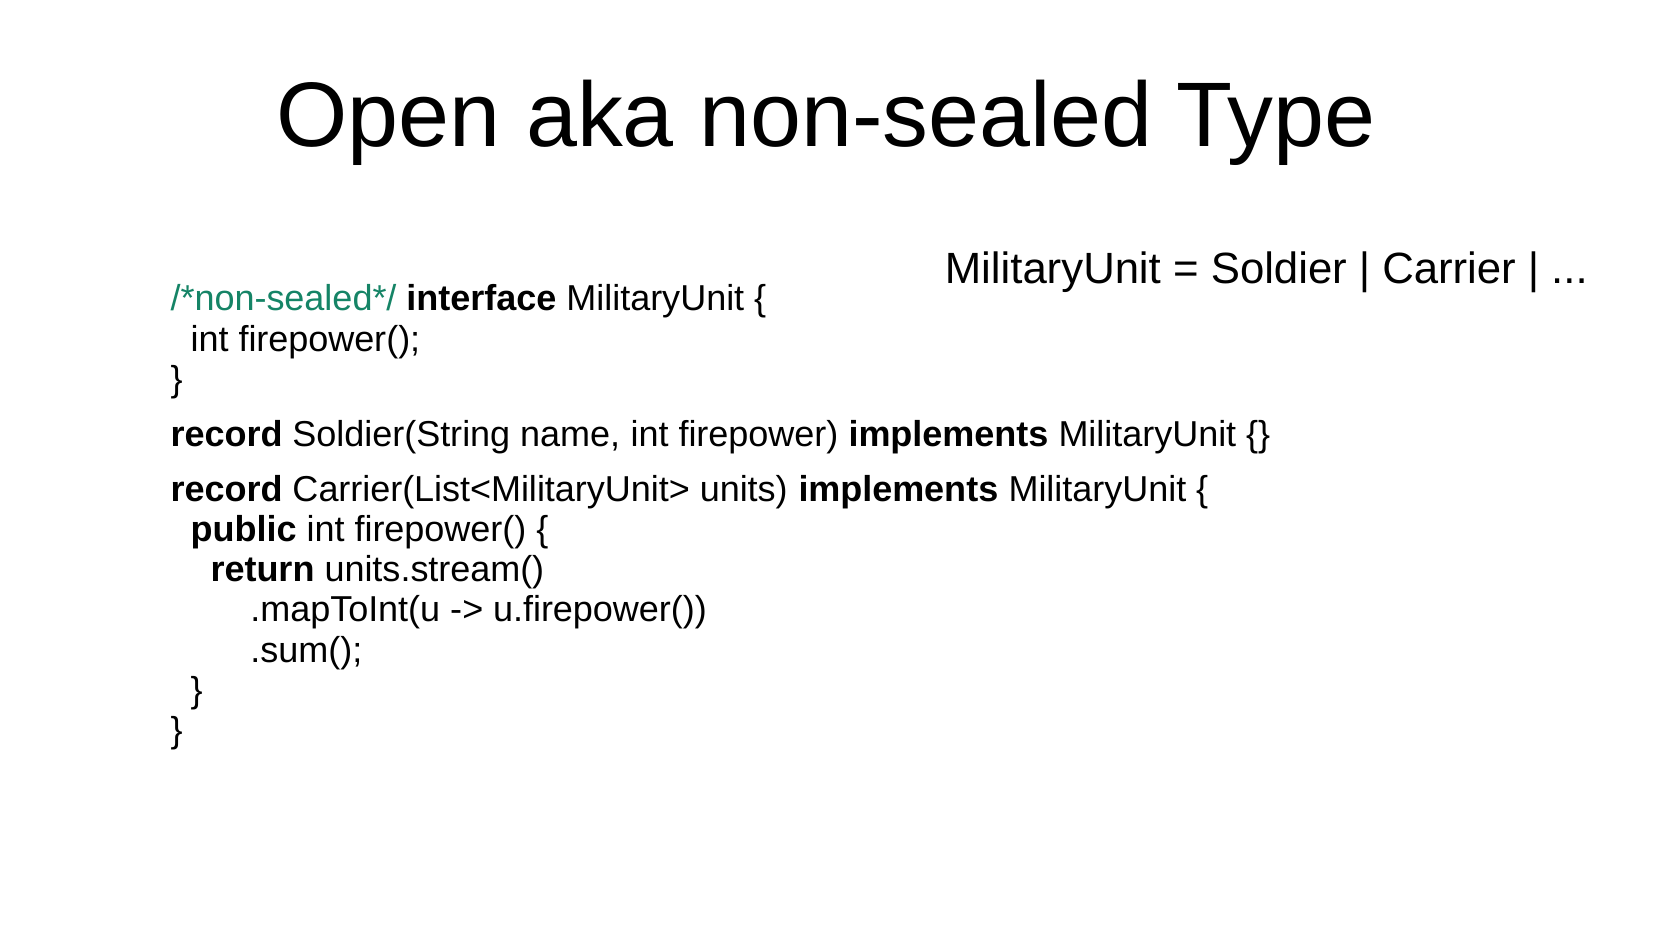

# Open aka non-sealed Type
/*non-sealed*/ interface MilitaryUnit {
 int firepower();
}
record Soldier(String name, int firepower) implements MilitaryUnit {}
record Carrier(List<MilitaryUnit> units) implements MilitaryUnit {
 public int firepower() {
 return units.stream()
 .mapToInt(u -> u.firepower())
 .sum();
 }
}
MilitaryUnit = Soldier | Carrier | ...